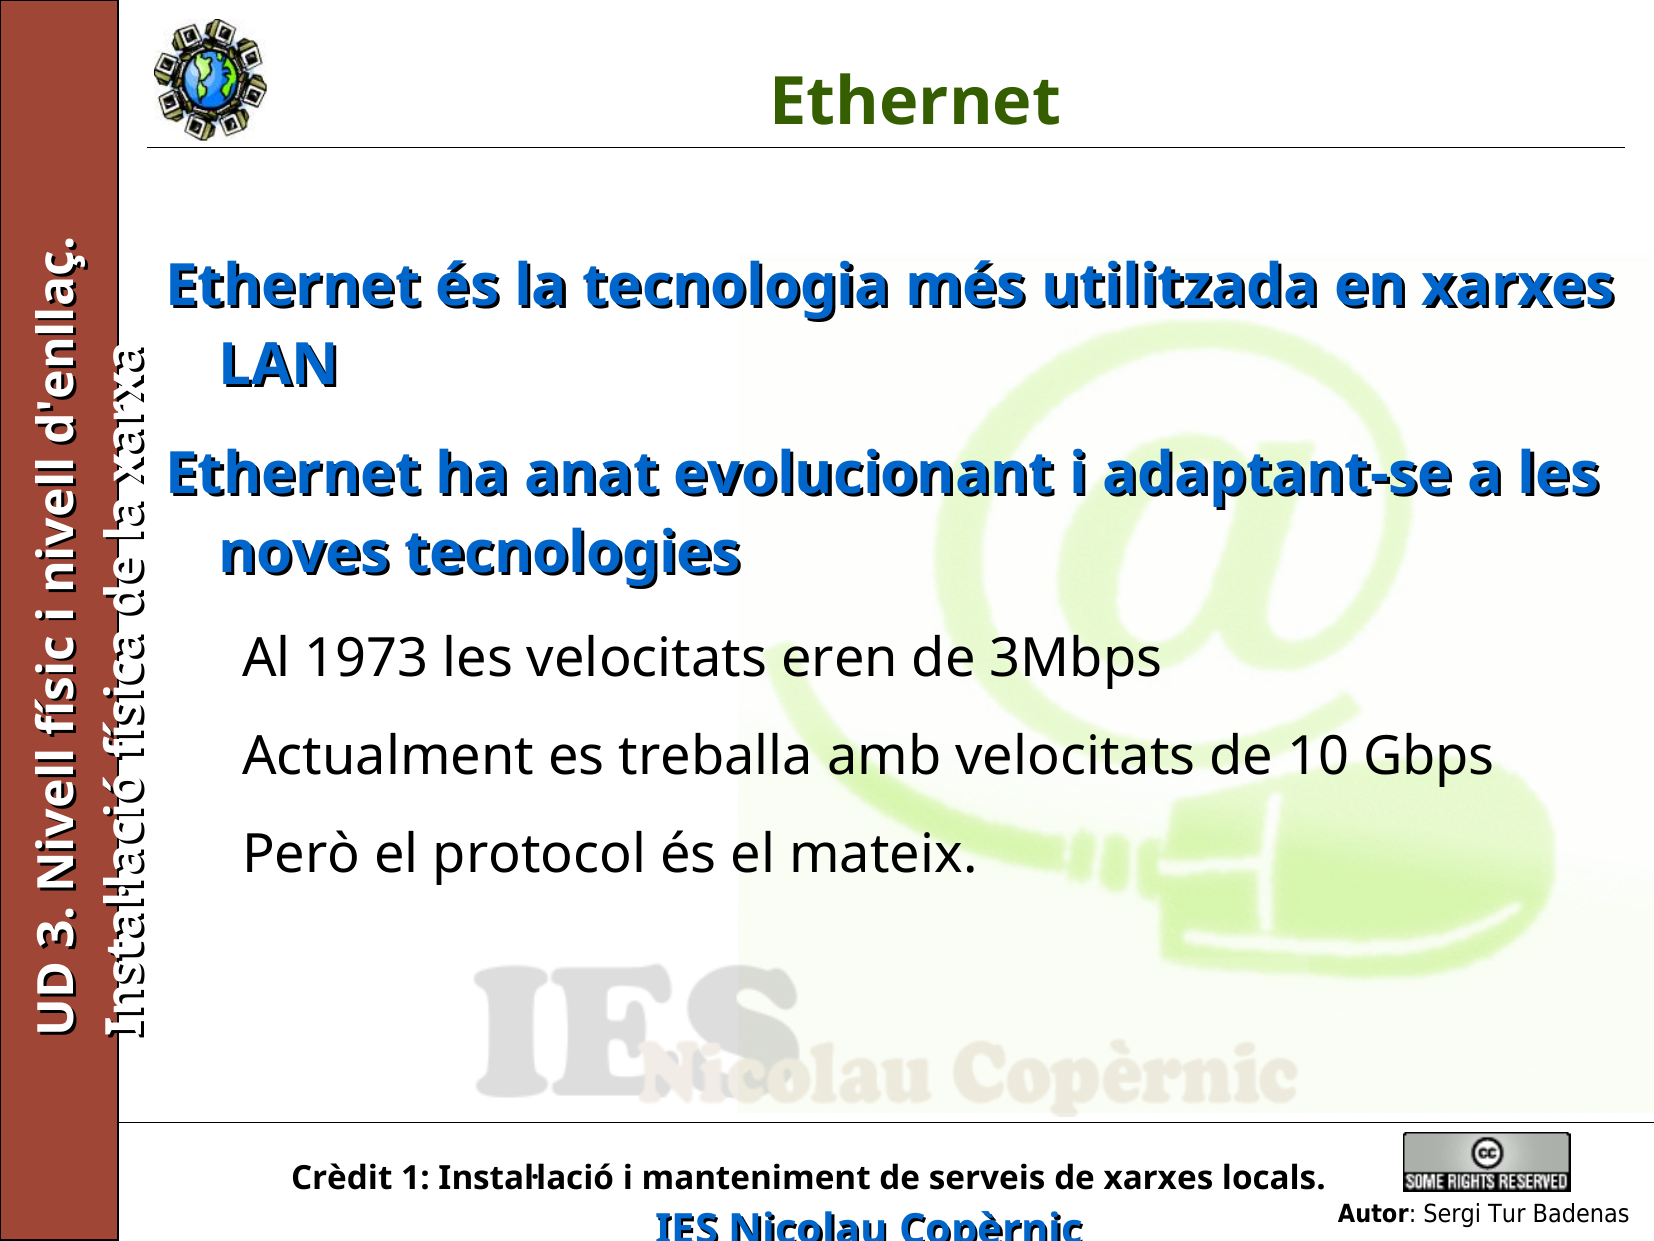

# Ethernet
Ethernet és la tecnologia més utilitzada en xarxes LAN
Ethernet ha anat evolucionant i adaptant-se a les noves tecnologies
Al 1973 les velocitats eren de 3Mbps
Actualment es treballa amb velocitats de 10 Gbps
Però el protocol és el mateix.